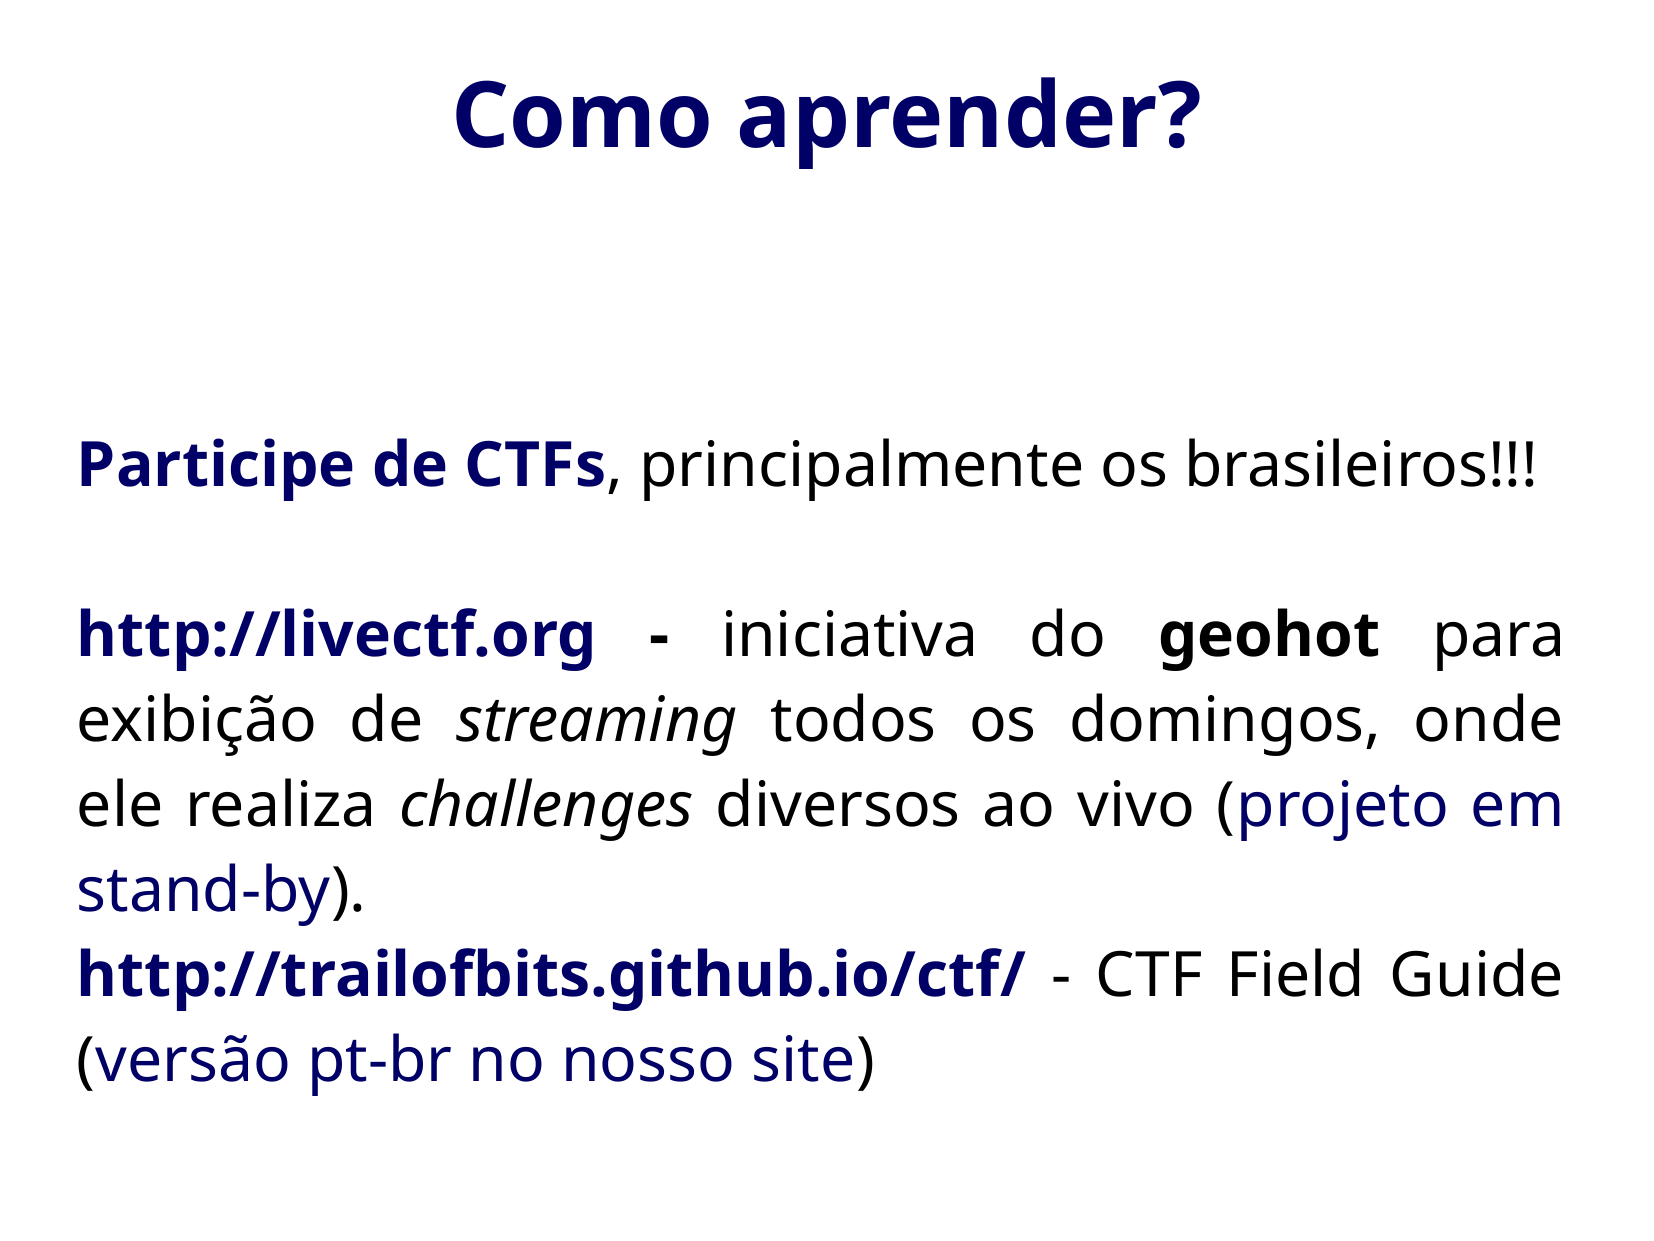

# Como aprender?
Participe de CTFs, principalmente os brasileiros!!!
http://livectf.org - iniciativa do geohot para exibição de streaming todos os domingos, onde ele realiza challenges diversos ao vivo (projeto em stand-by).
http://trailofbits.github.io/ctf/ - CTF Field Guide (versão pt-br no nosso site)